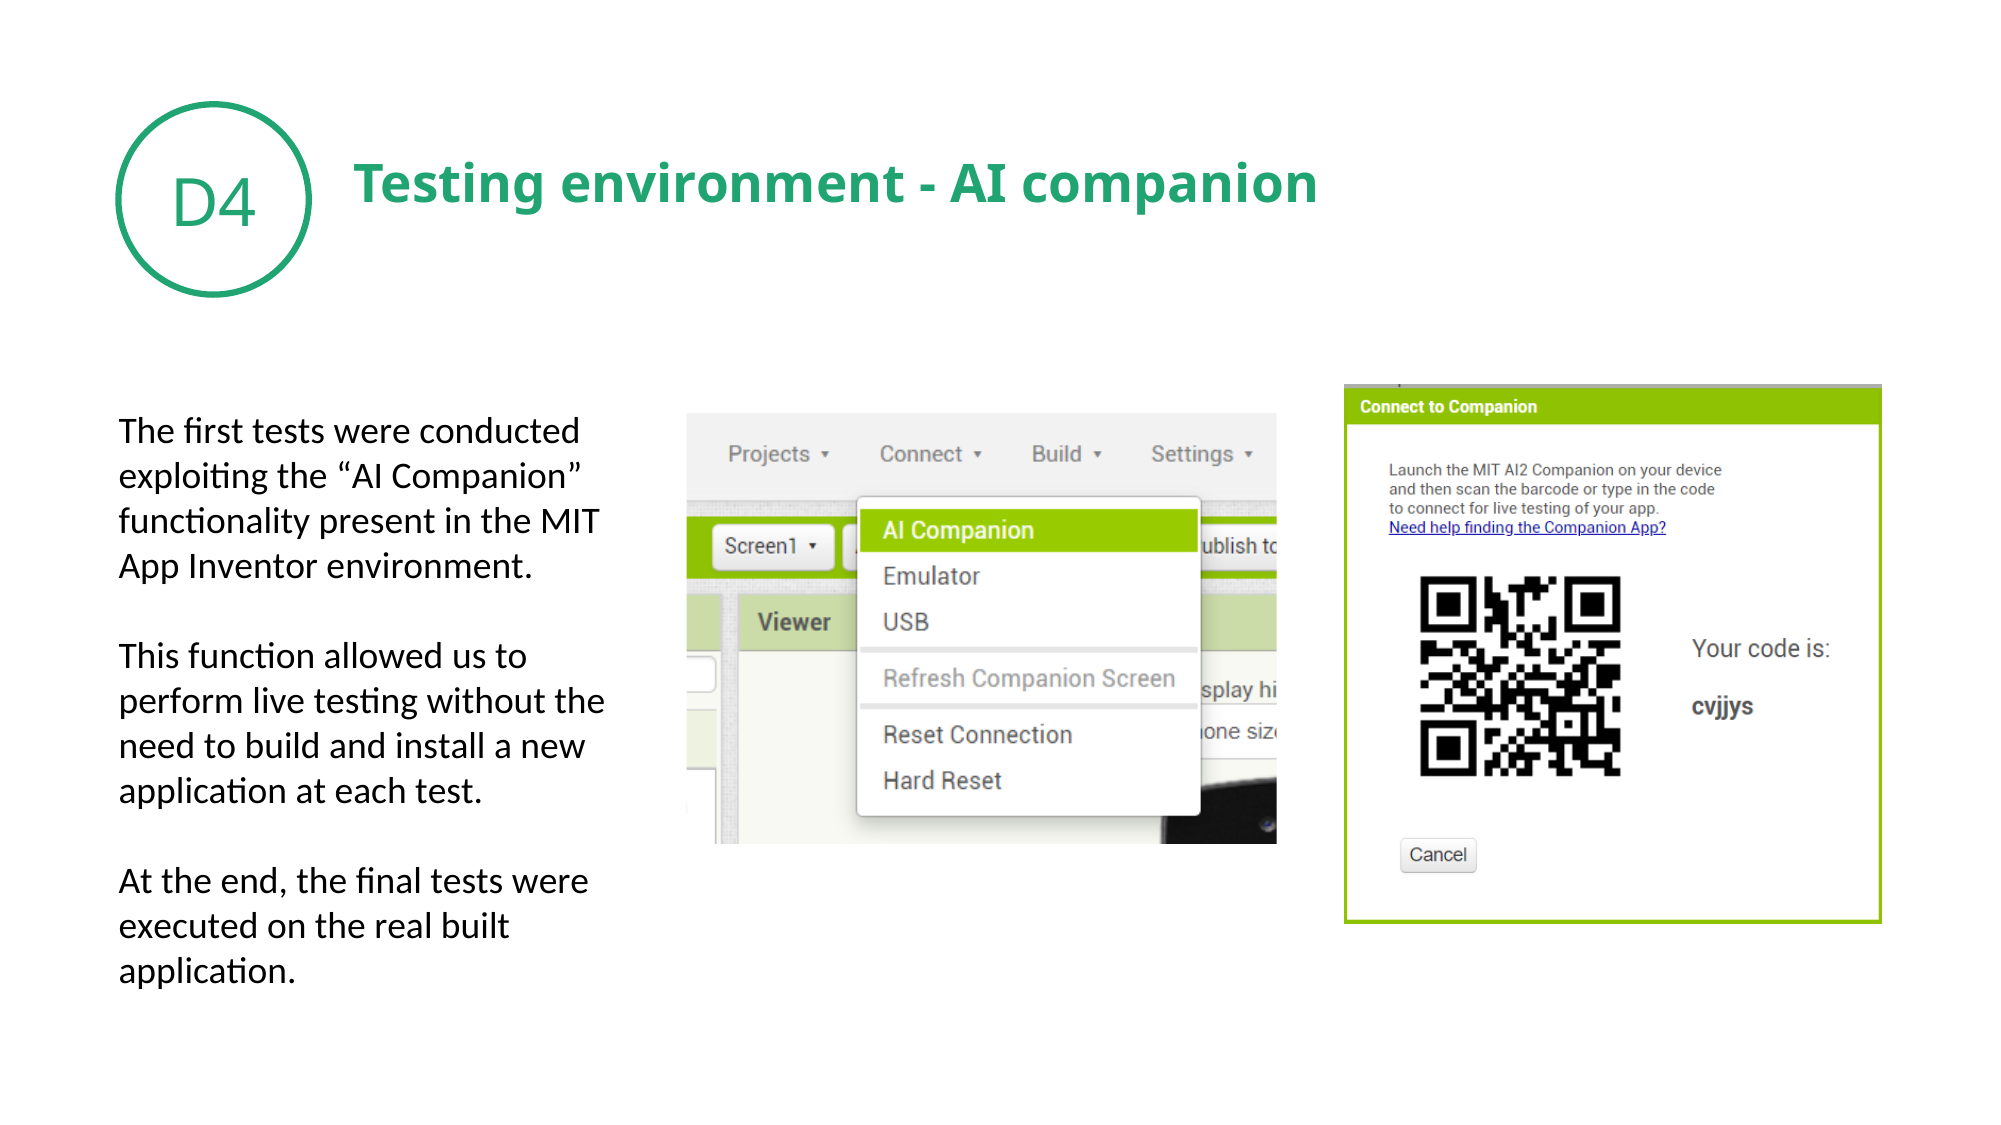

D4
# Testing environment - AI companion
The first tests were conducted exploiting the “AI Companion” functionality present in the MIT App Inventor environment.
This function allowed us to perform live testing without the need to build and install a new application at each test.
At the end, the final tests were executed on the real built application.